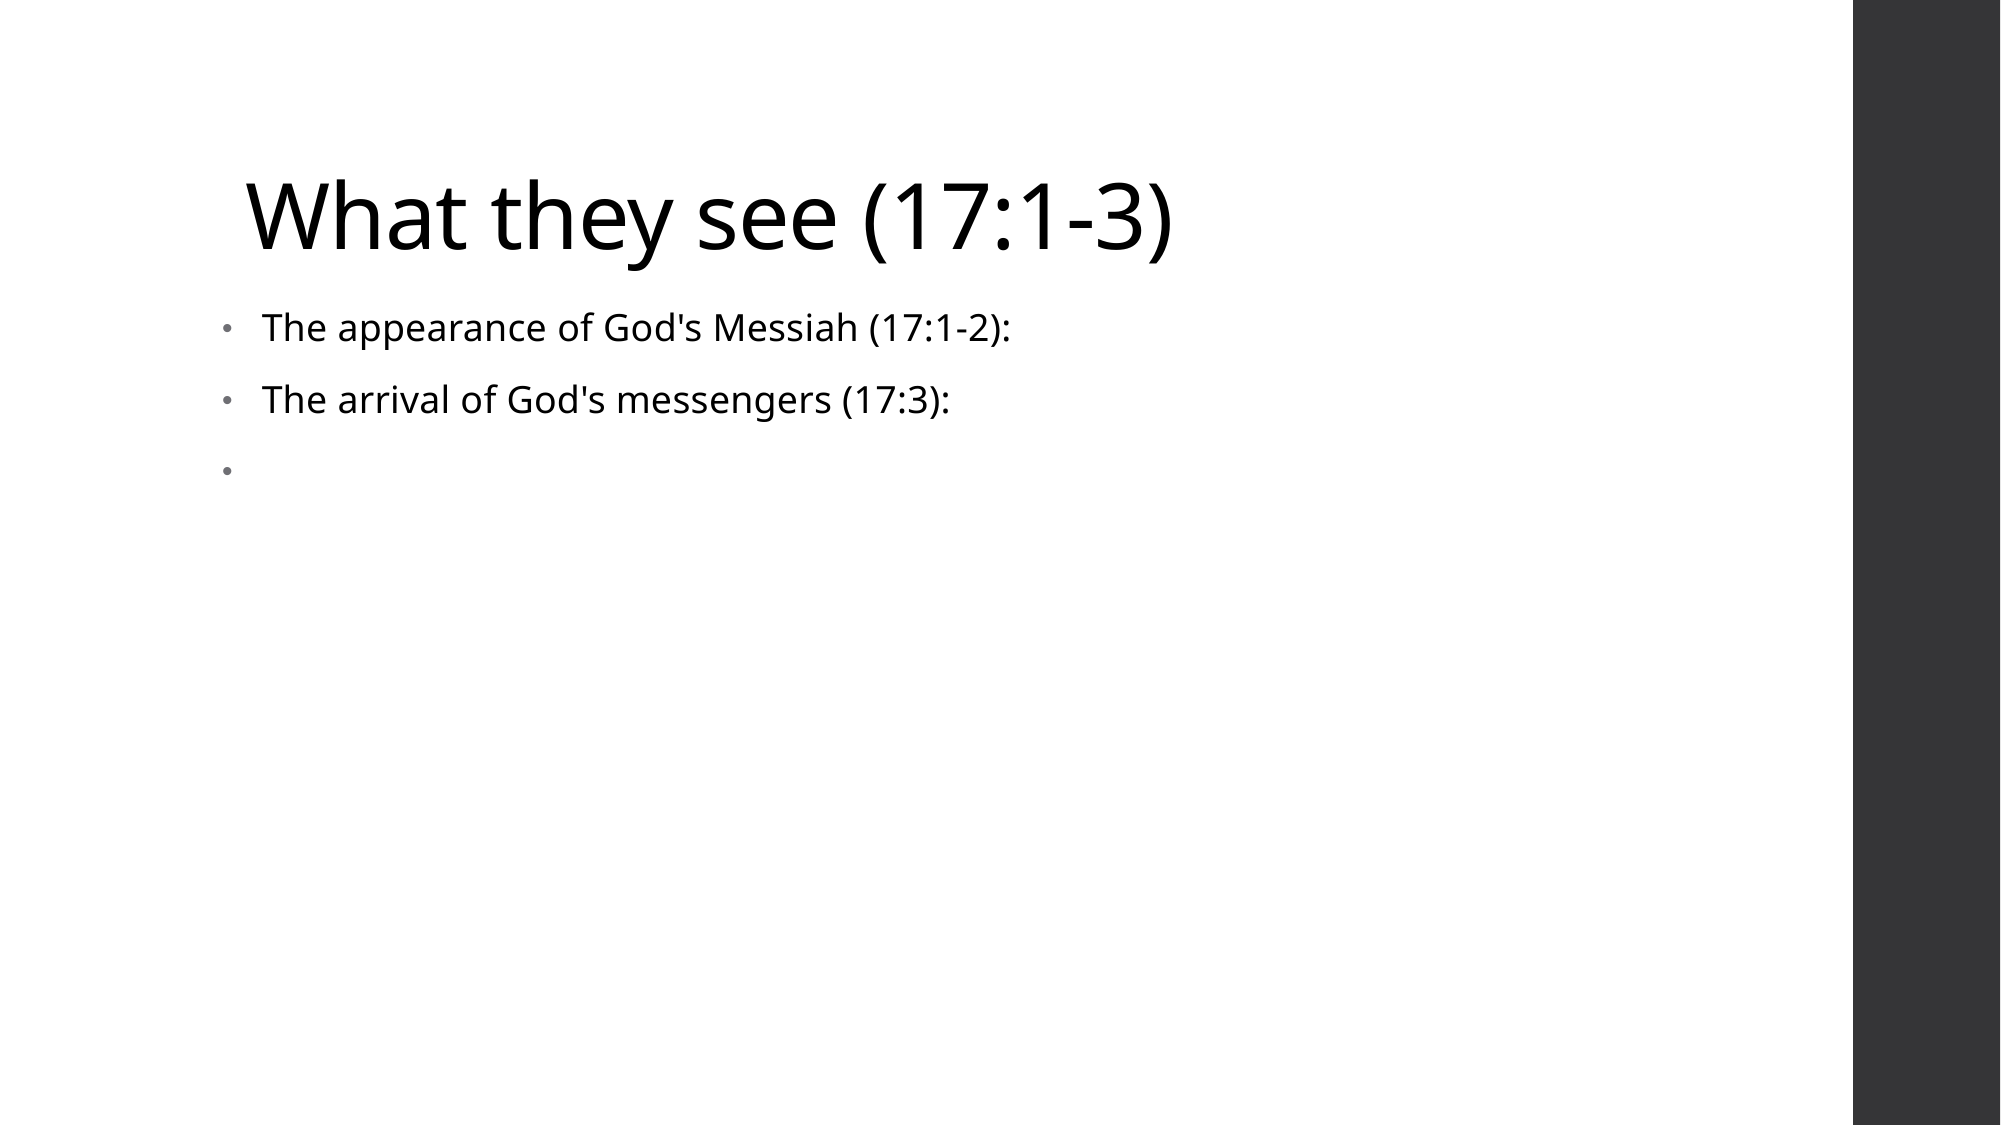

# What they see (17:1-3)
 The appearance of God's Messiah (17:1-2):
 The arrival of God's messengers (17:3):